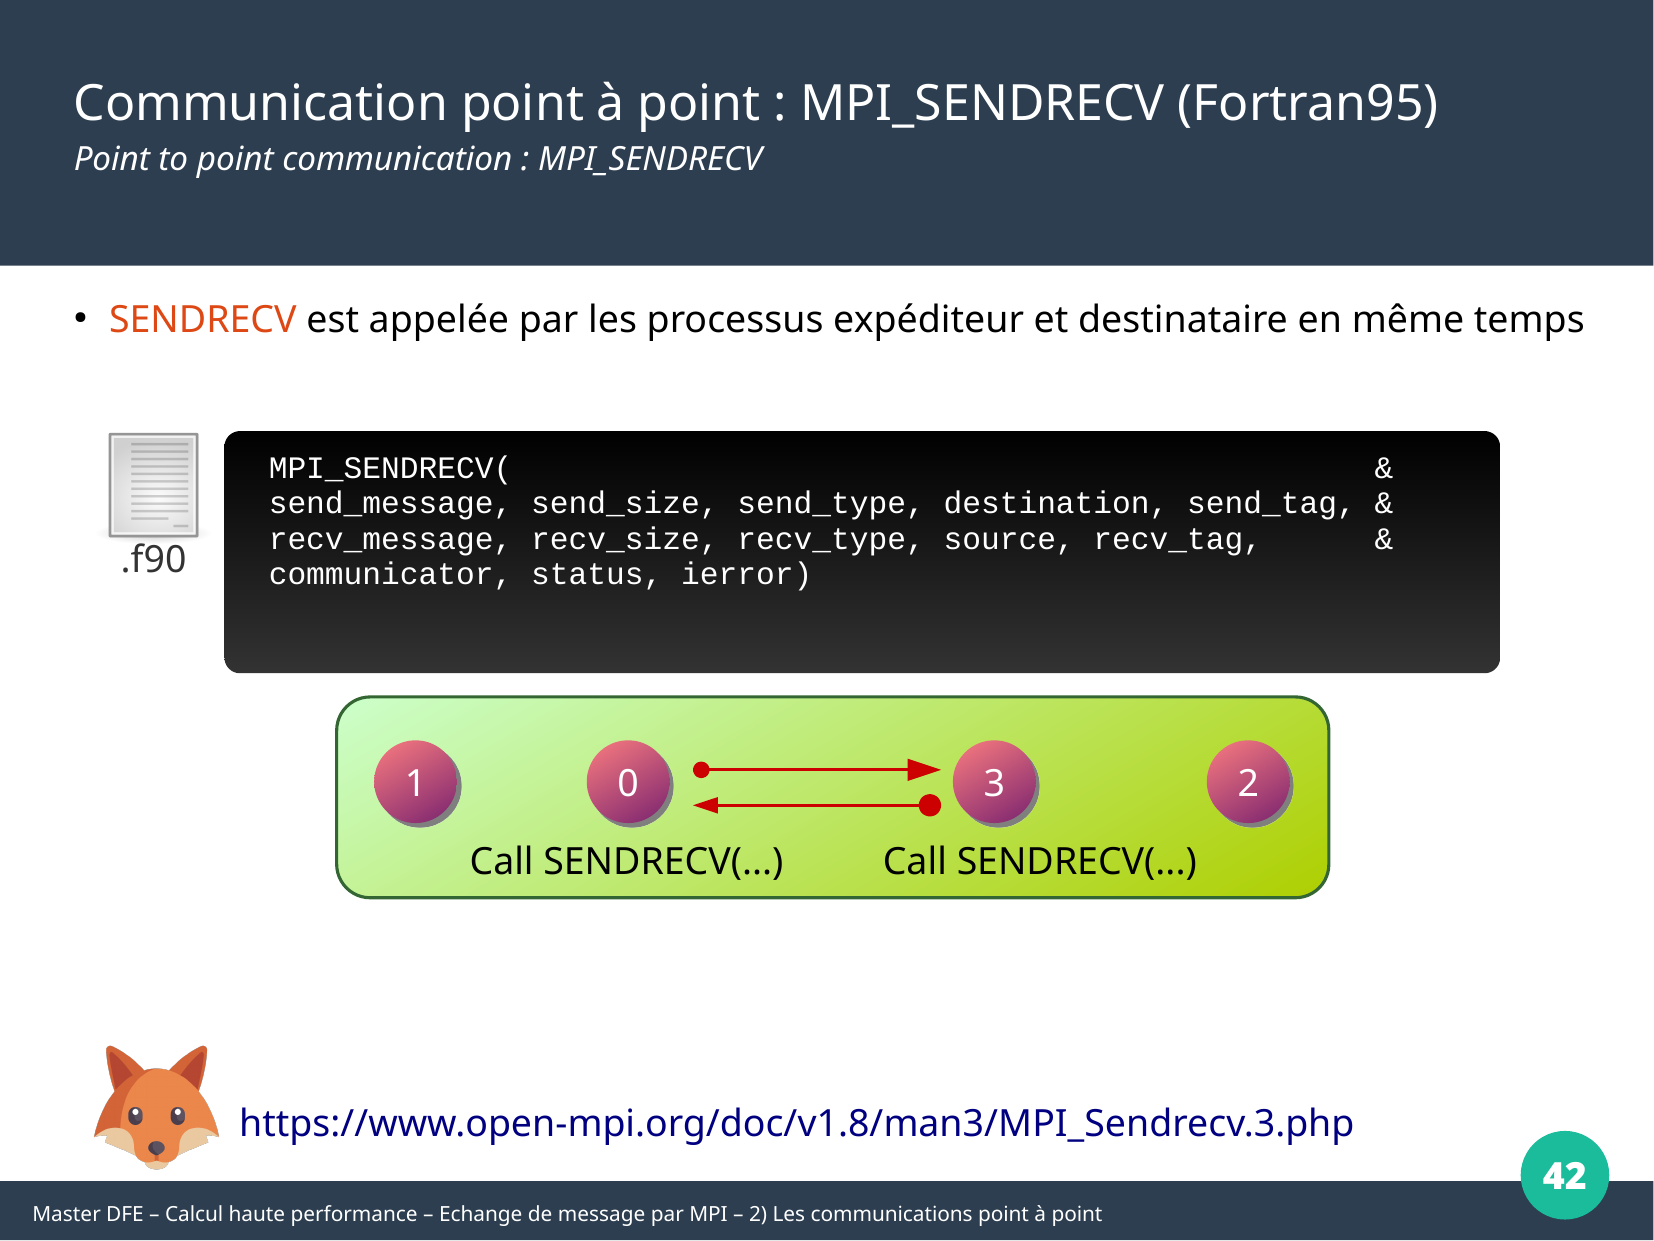

Communication point à point : MPI_SENDRECV (Fortran95)
Point to point communication : MPI_SENDRECV
SENDRECV est appelée par les processus expéditeur et destinataire en même temps
MPI_SENDRECV( &
send_message, send_size, send_type, destination, send_tag, & recv_message, recv_size, recv_type, source, recv_tag, & communicator, status, ierror)
.f90
1
0
3
2
Call SENDRECV(...)
Call SENDRECV(...)
https://www.open-mpi.org/doc/v1.8/man3/MPI_Sendrecv.3.php
42
Master DFE – Calcul haute performance – Echange de message par MPI – 2) Les communications point à point